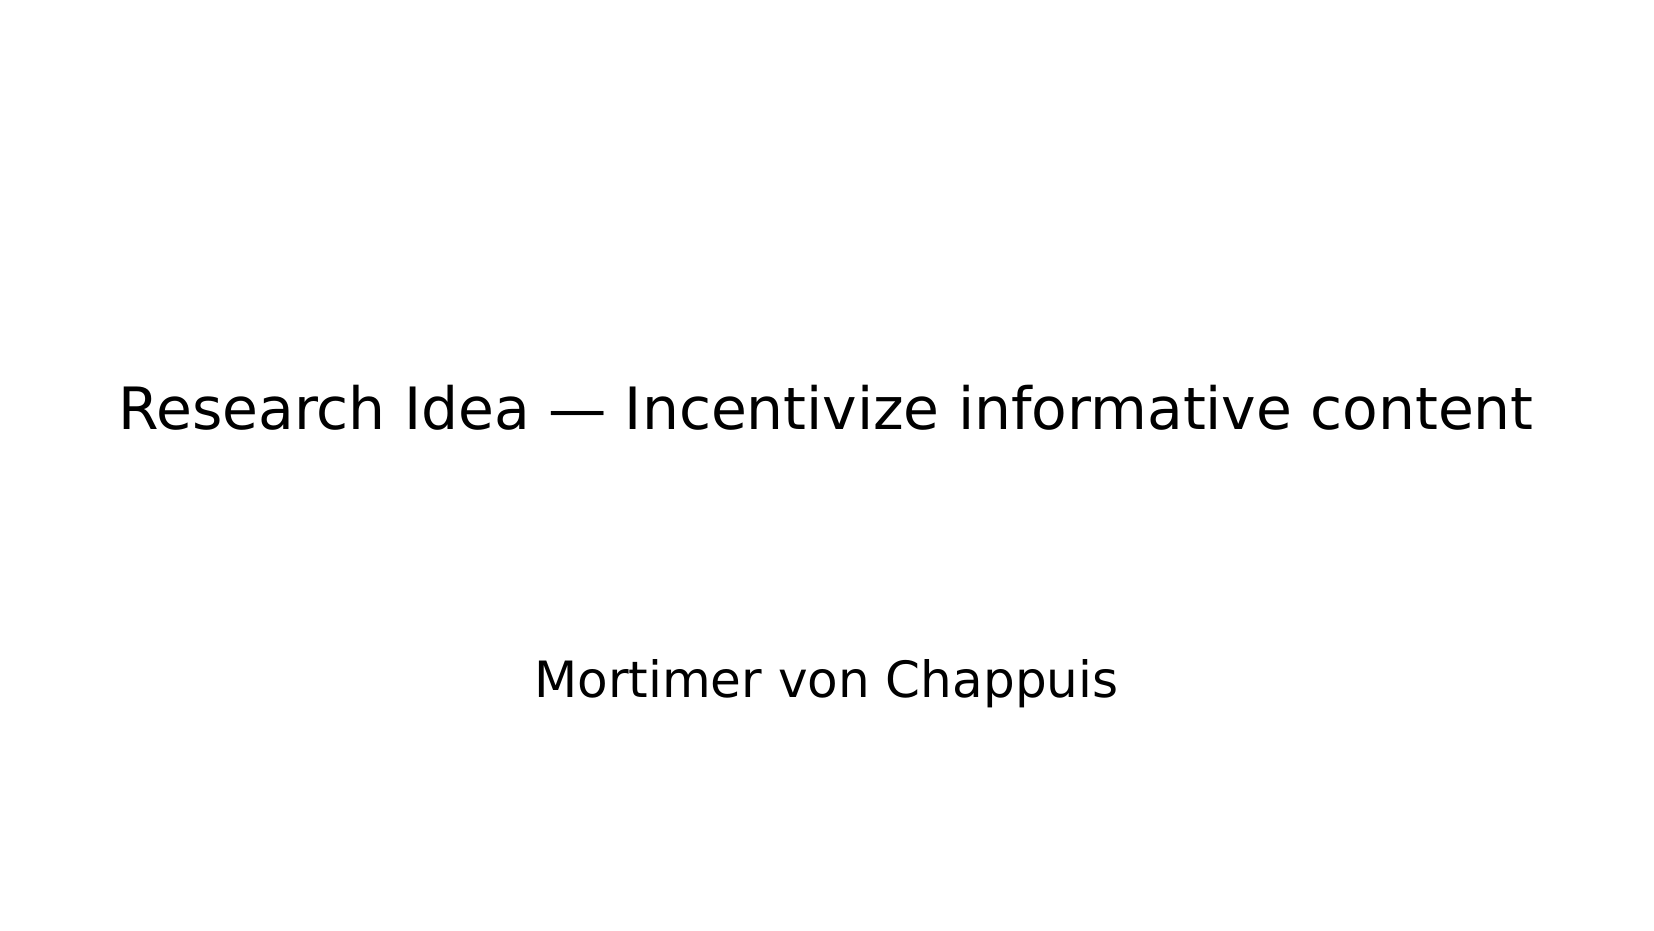

# Research Idea — Incentivize informative content
Mortimer von Chappuis